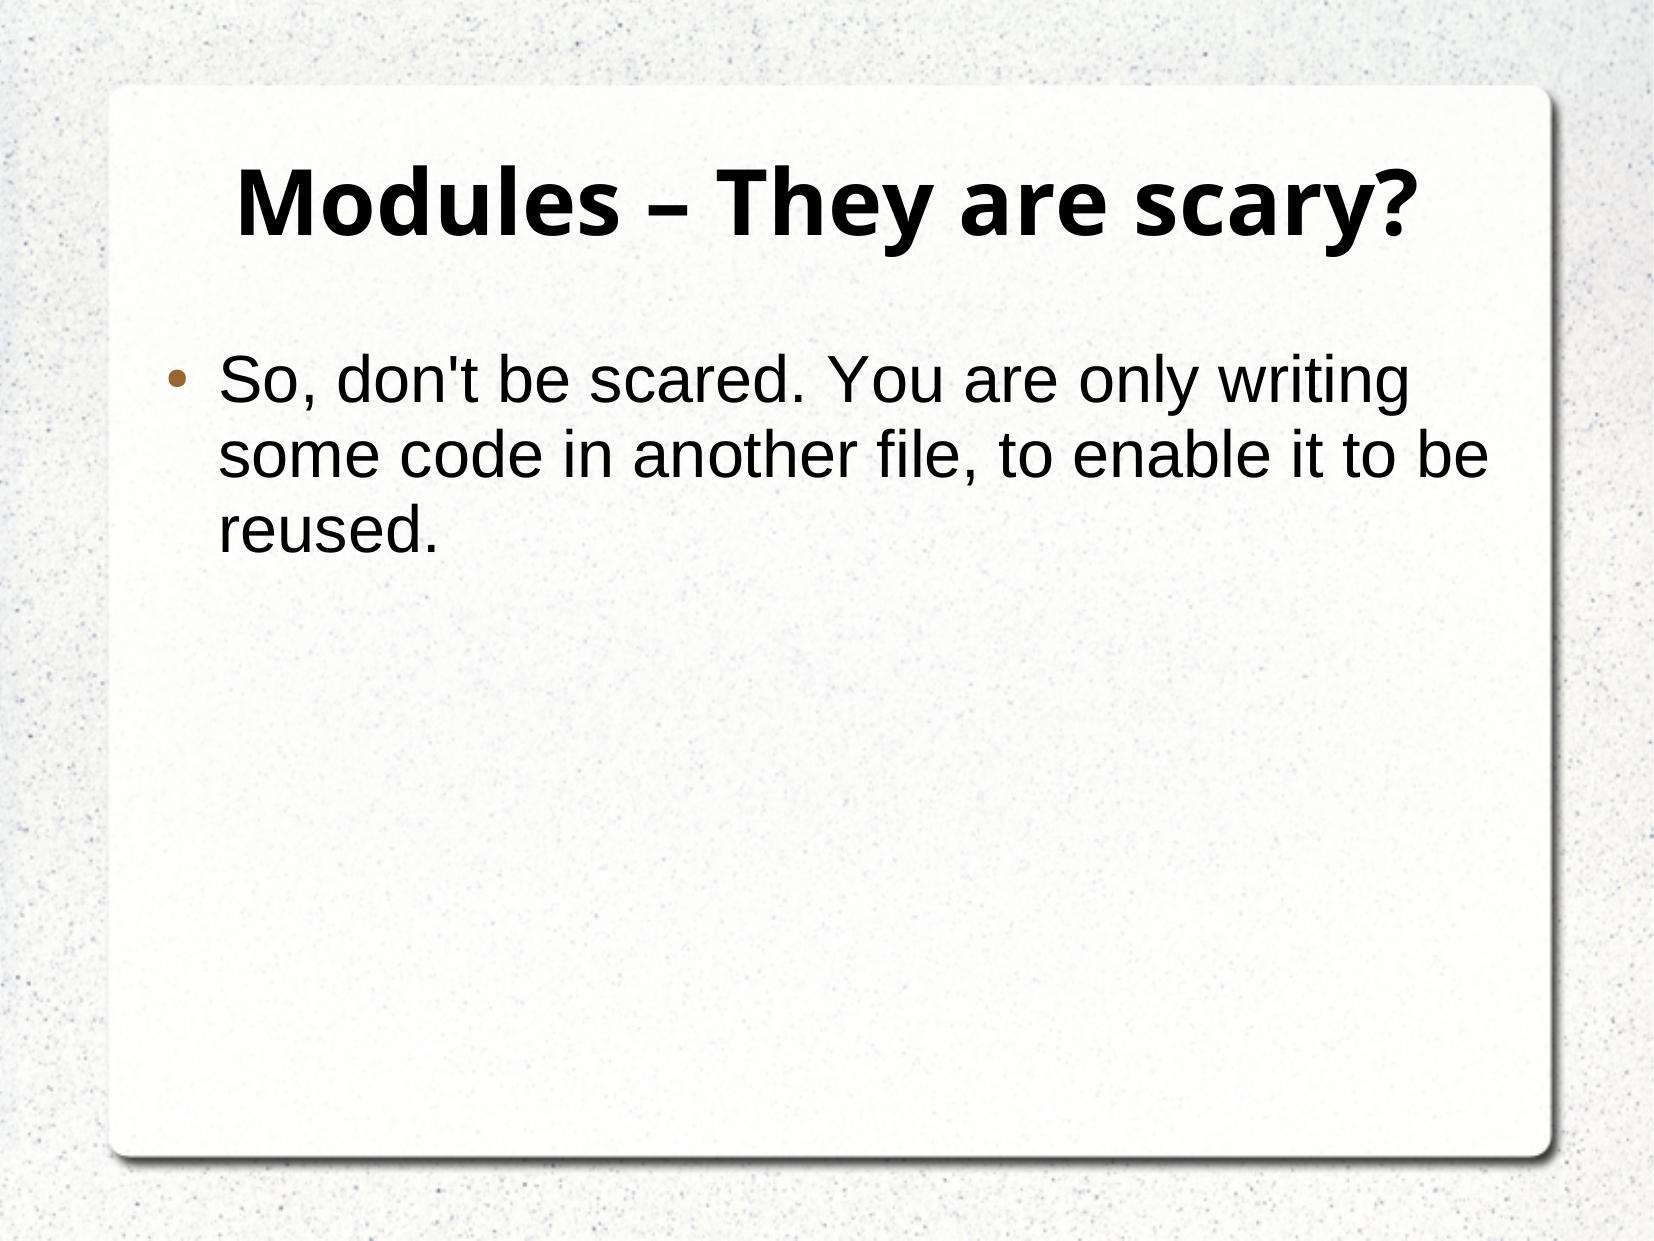

# Modules – They are scary?
So, don't be scared. You are only writing some code in another file, to enable it to be reused.